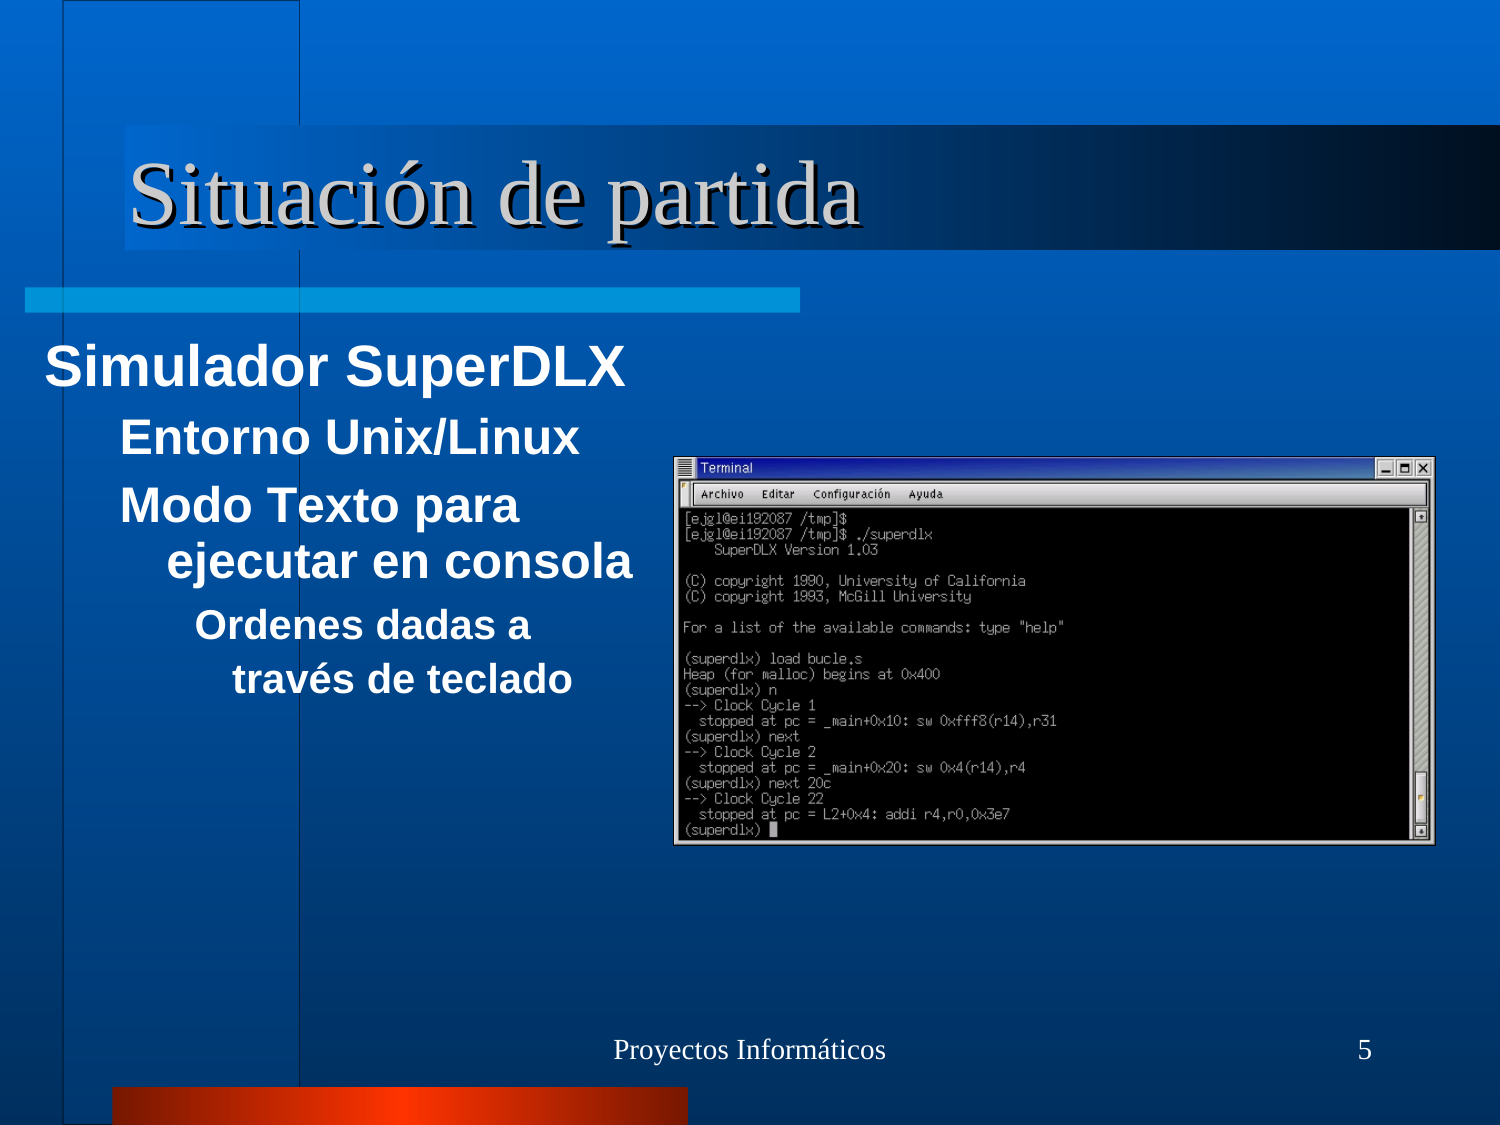

# Situación de partida
Simulador SuperDLX
Entorno Unix/Linux
Modo Texto para ejecutar en consola
Ordenes dadas a través de teclado
Proyectos Informáticos
5